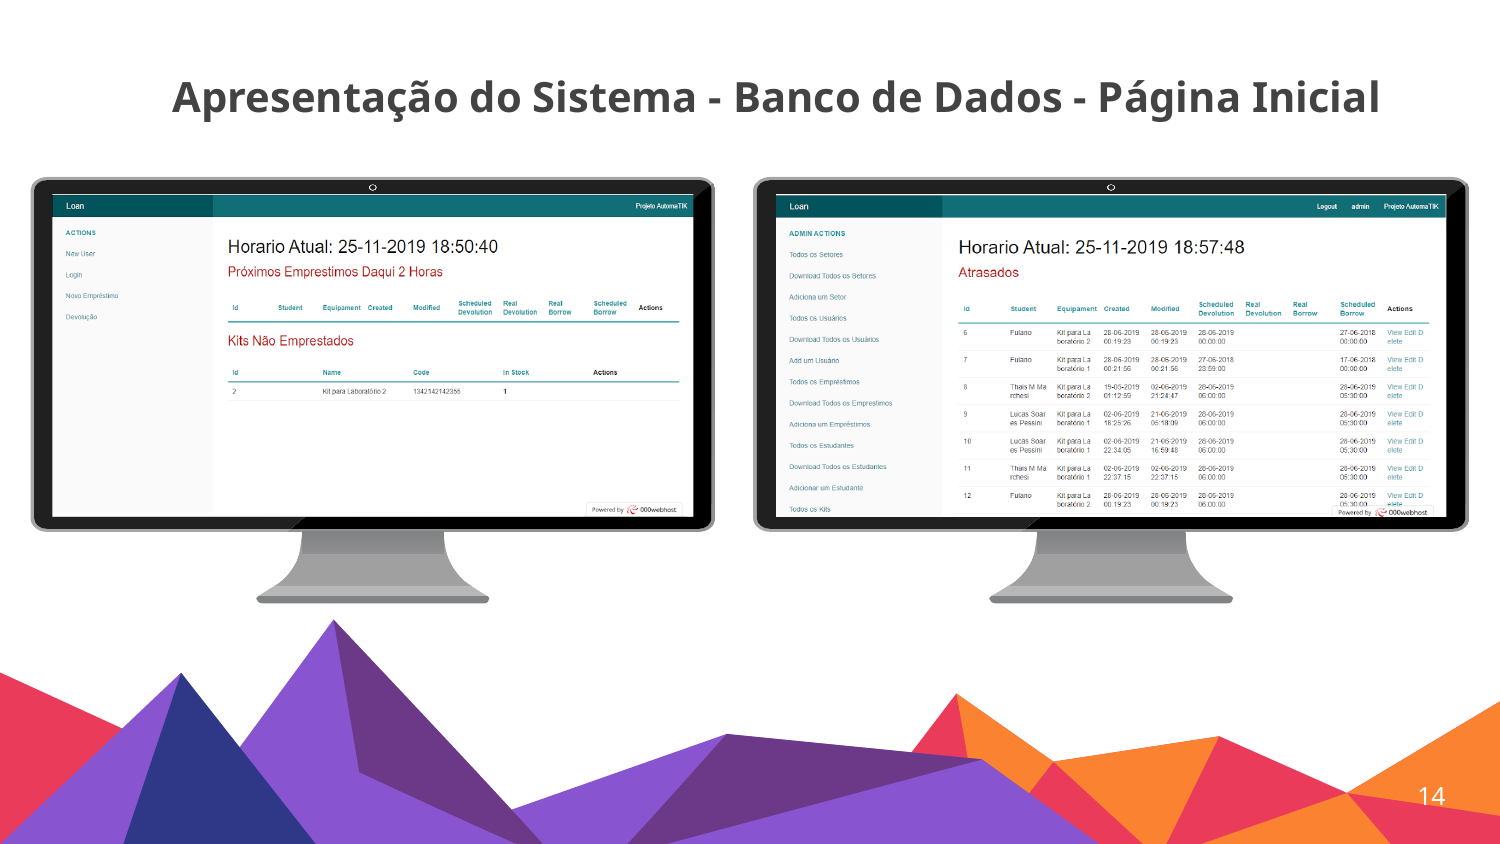

# Apresentação do Sistema - Banco de Dados - Página Inicial